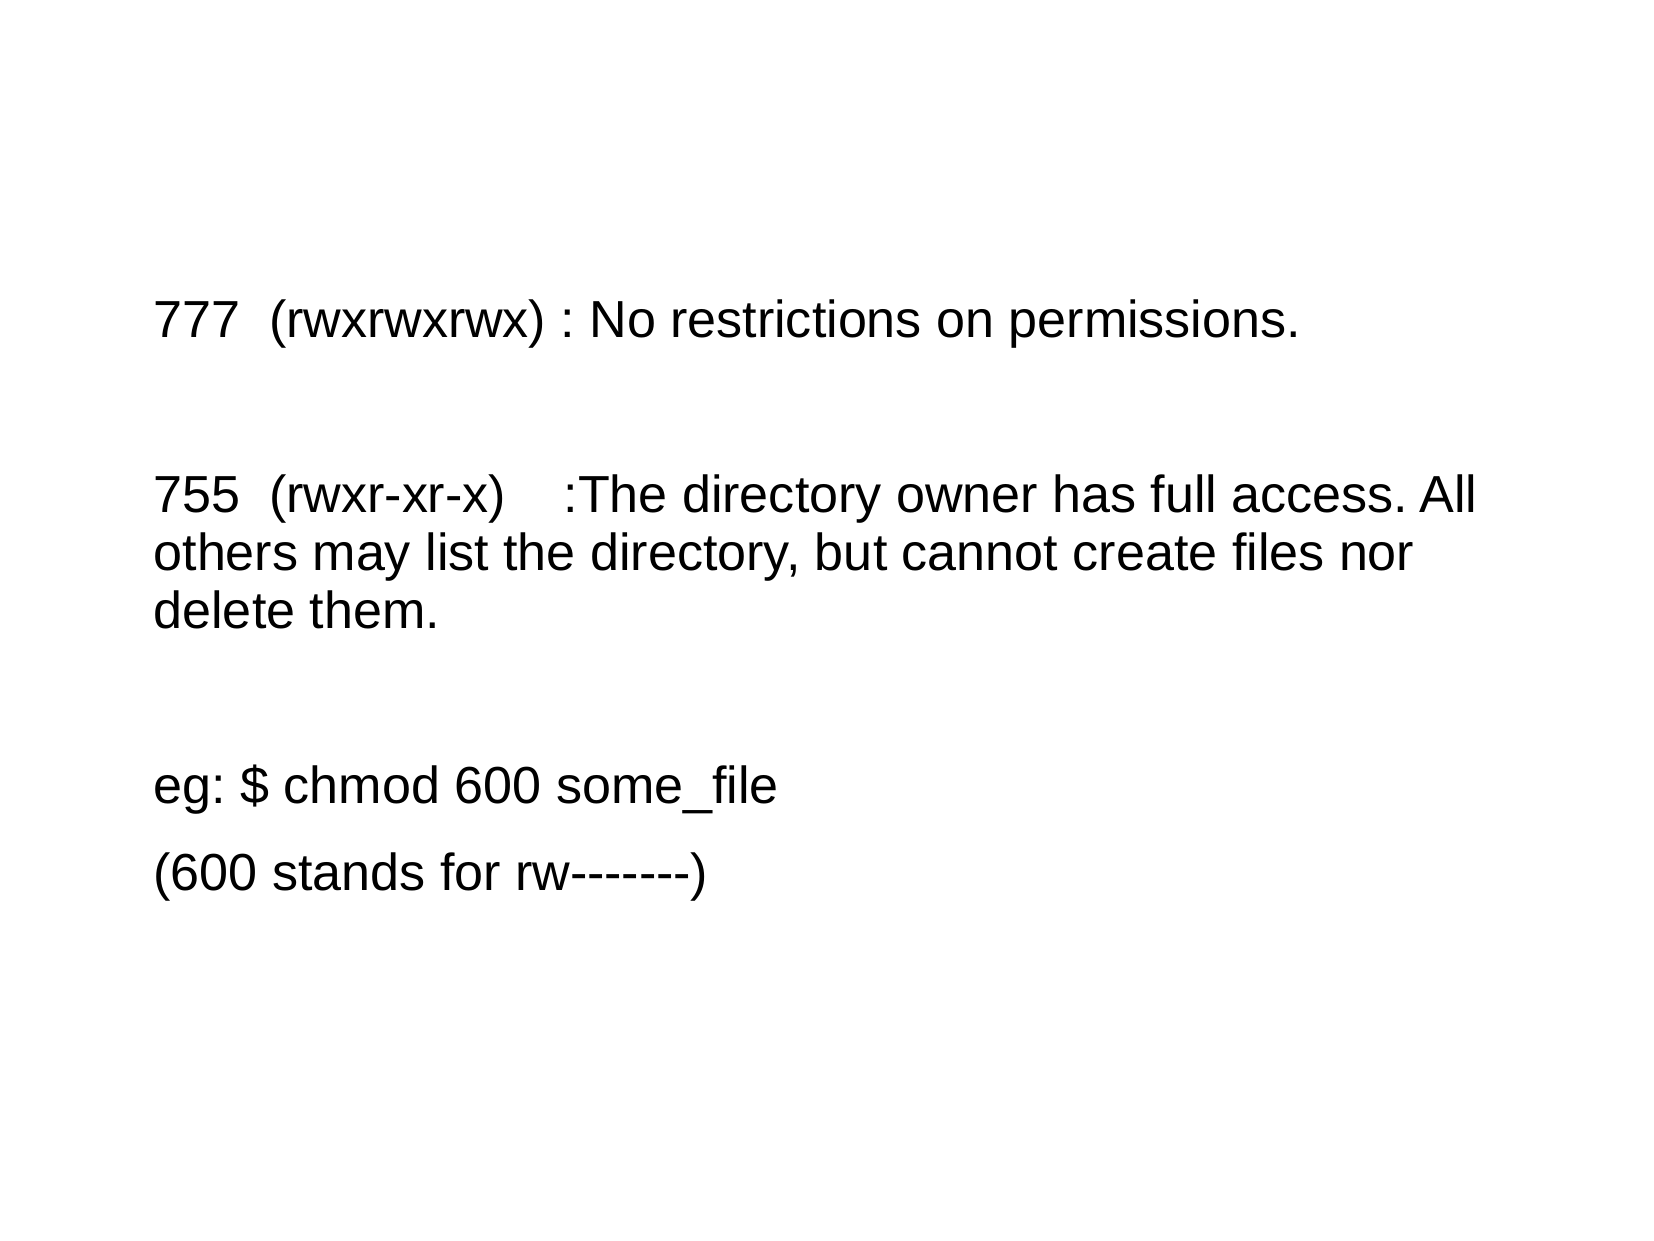

#
777 (rwxrwxrwx) : No restrictions on permissions.
755 (rwxr-xr-x) :The directory owner has full access. All others may list the directory, but cannot create files nor delete them.
eg: $ chmod 600 some_file
(600 stands for rw-------)